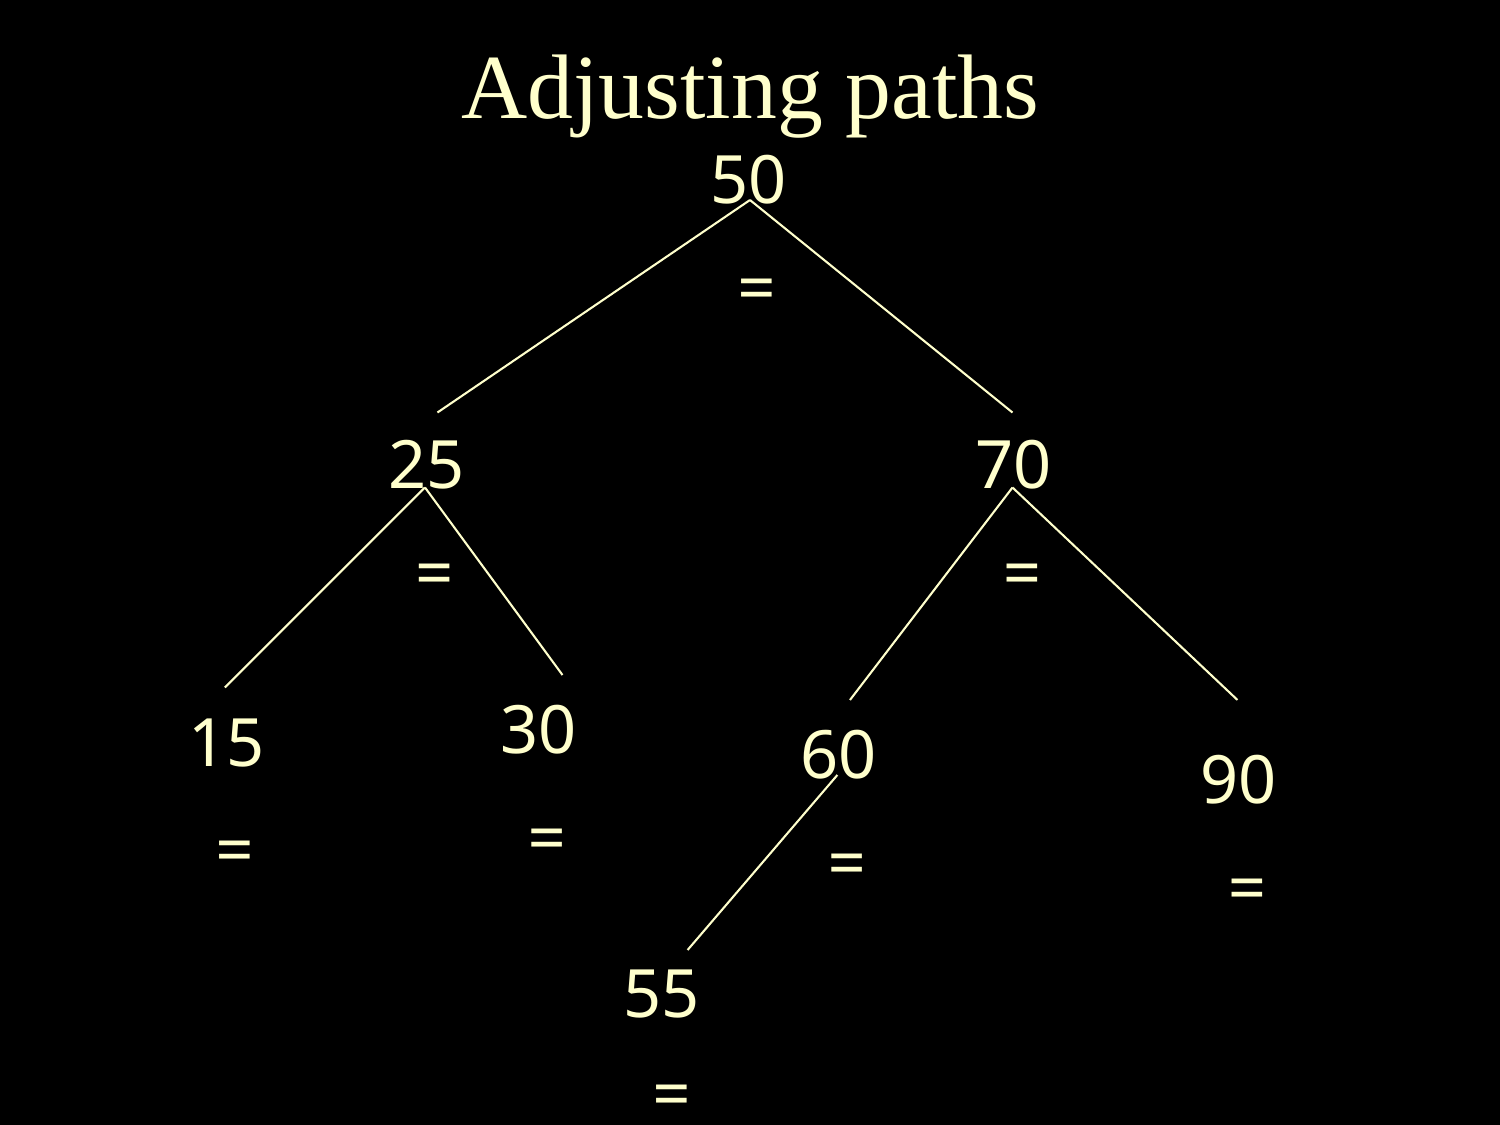

# Adjusting paths
50
=
25
=
70
=
30
=
15
=
60
=
90
=
55
=